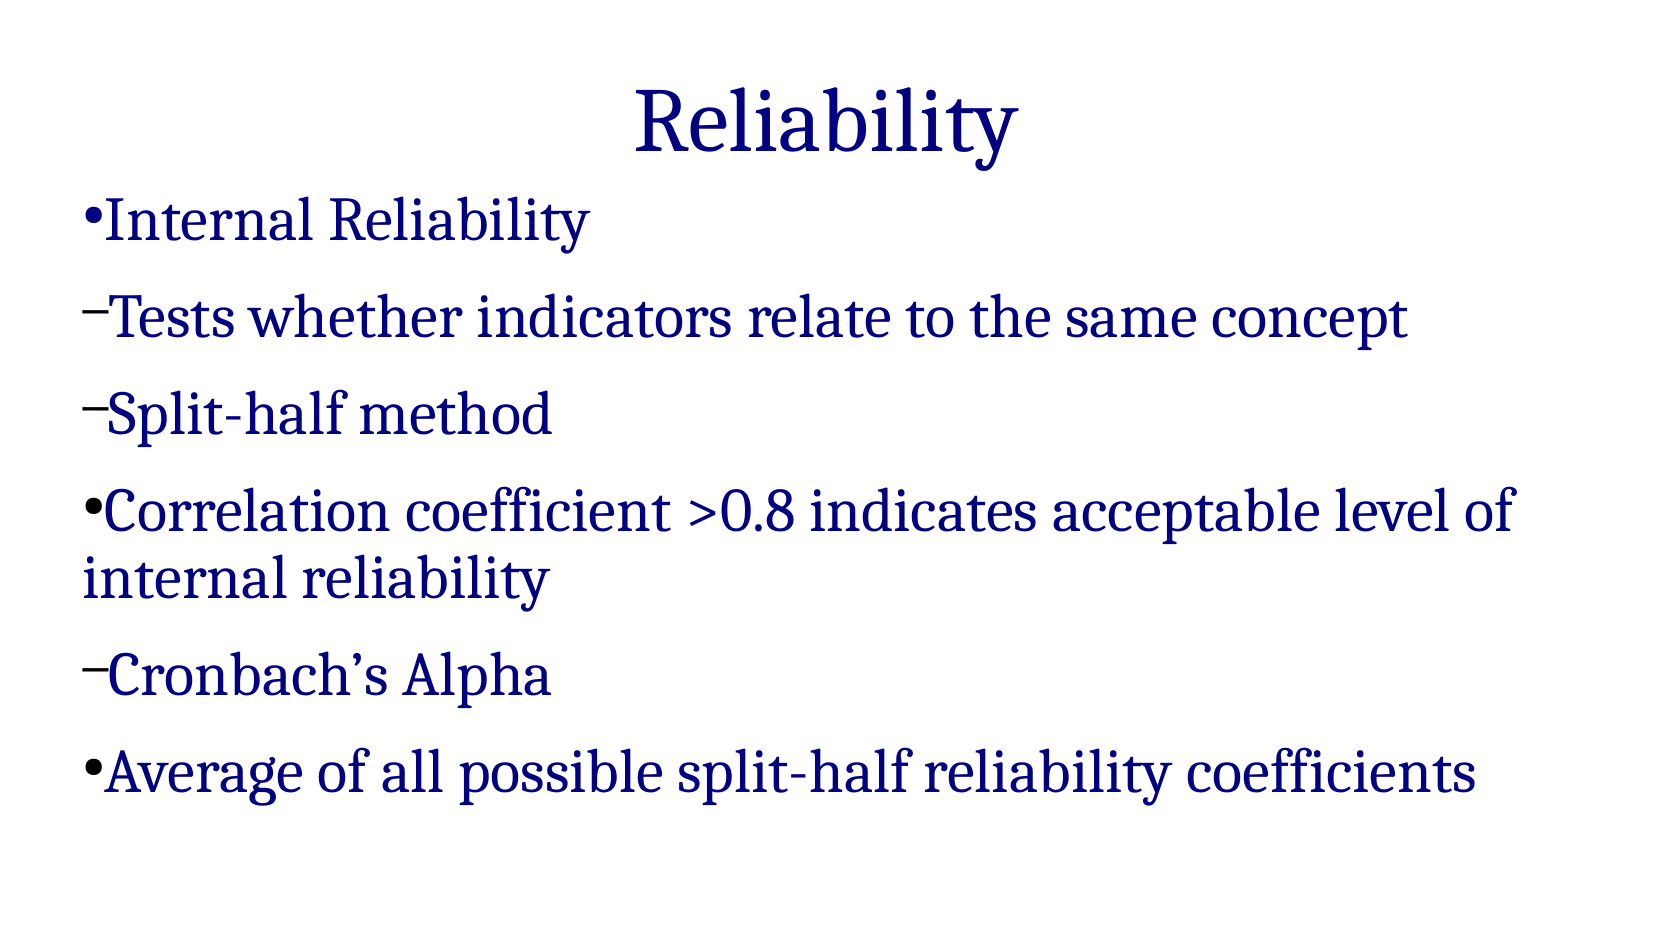

# Reliability
Internal Reliability
Tests whether indicators relate to the same concept
Split-half method
Correlation coefficient >0.8 indicates acceptable level of internal reliability
Cronbach’s Alpha
Average of all possible split-half reliability coefficients